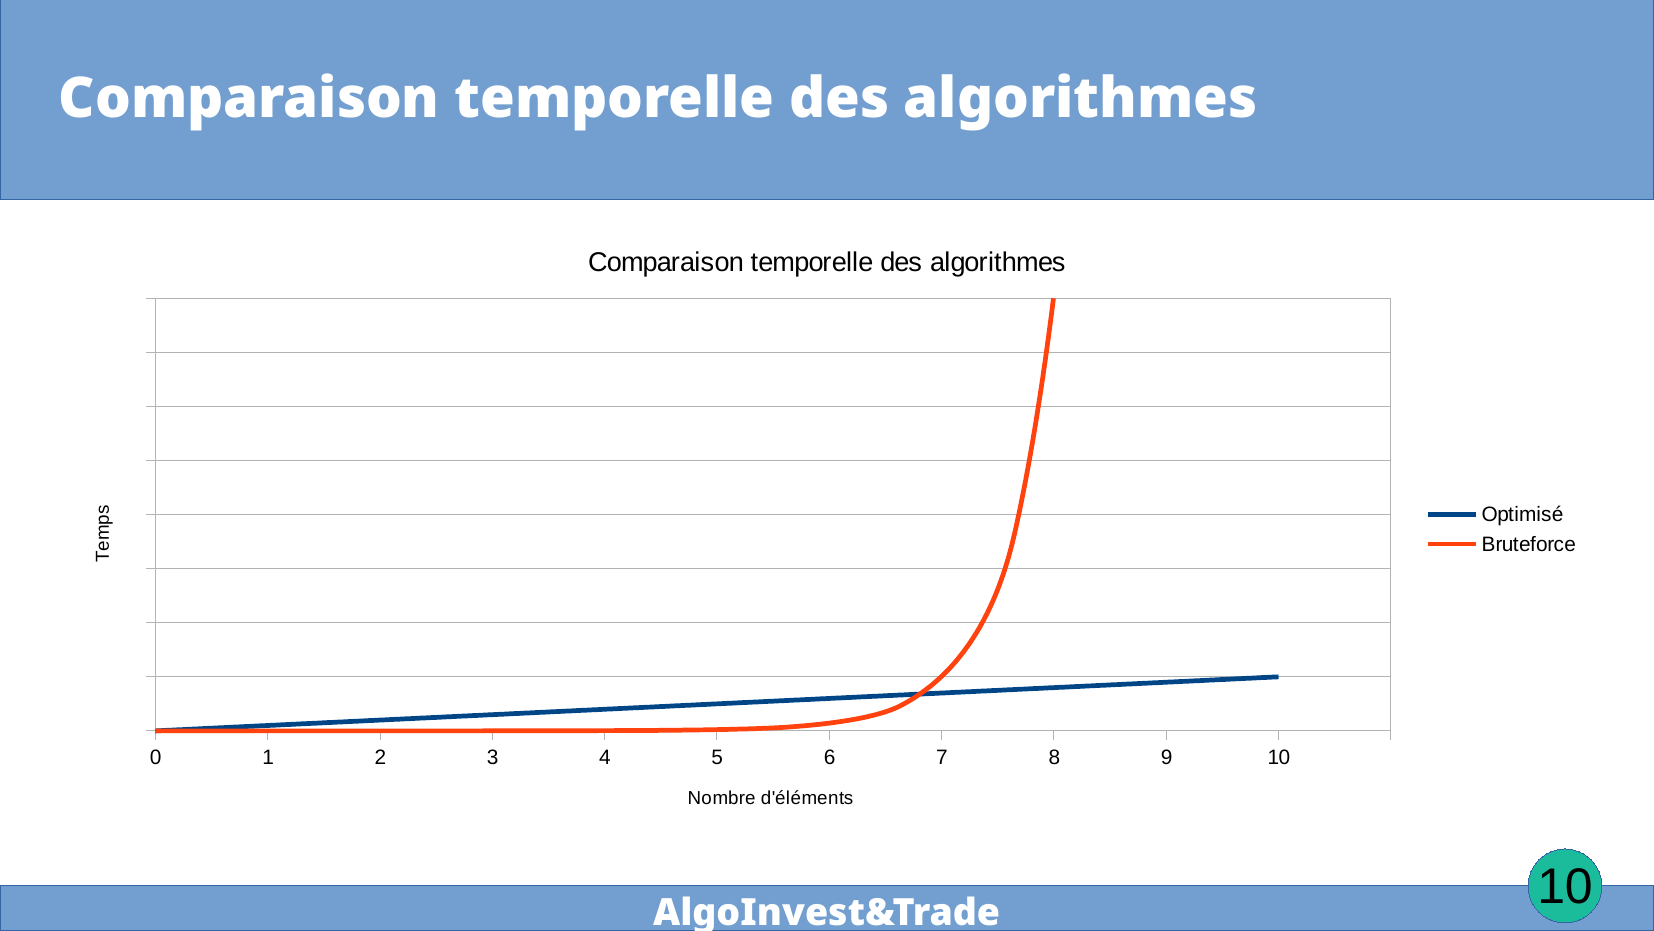

# Comparaison temporelle des algorithmes
### Chart: Comparaison temporelle des algorithmes
| Category | Optimisé | Bruteforce |
|---|---|---|
| 0 | 0.0 | 0.0 |
| 1 | 500.0 | 1.0 |
| 2 | 1000.0 | 2.0 |
| 3 | 1500.0 | 6.0 |
| 4 | 2000.0 | 24.0 |
| 5 | 2500.0 | 120.0 |
| 6 | 3000.0 | 720.0 |
| 7 | 3500.0 | 5040.0 |
| 8 | 4000.0 | 40320.0 |
| 9 | 4500.0 | 362880.0 |
| 10 | 5000.0 | 3628800.0 |
| None | None | None |AlgoInvest&Trade